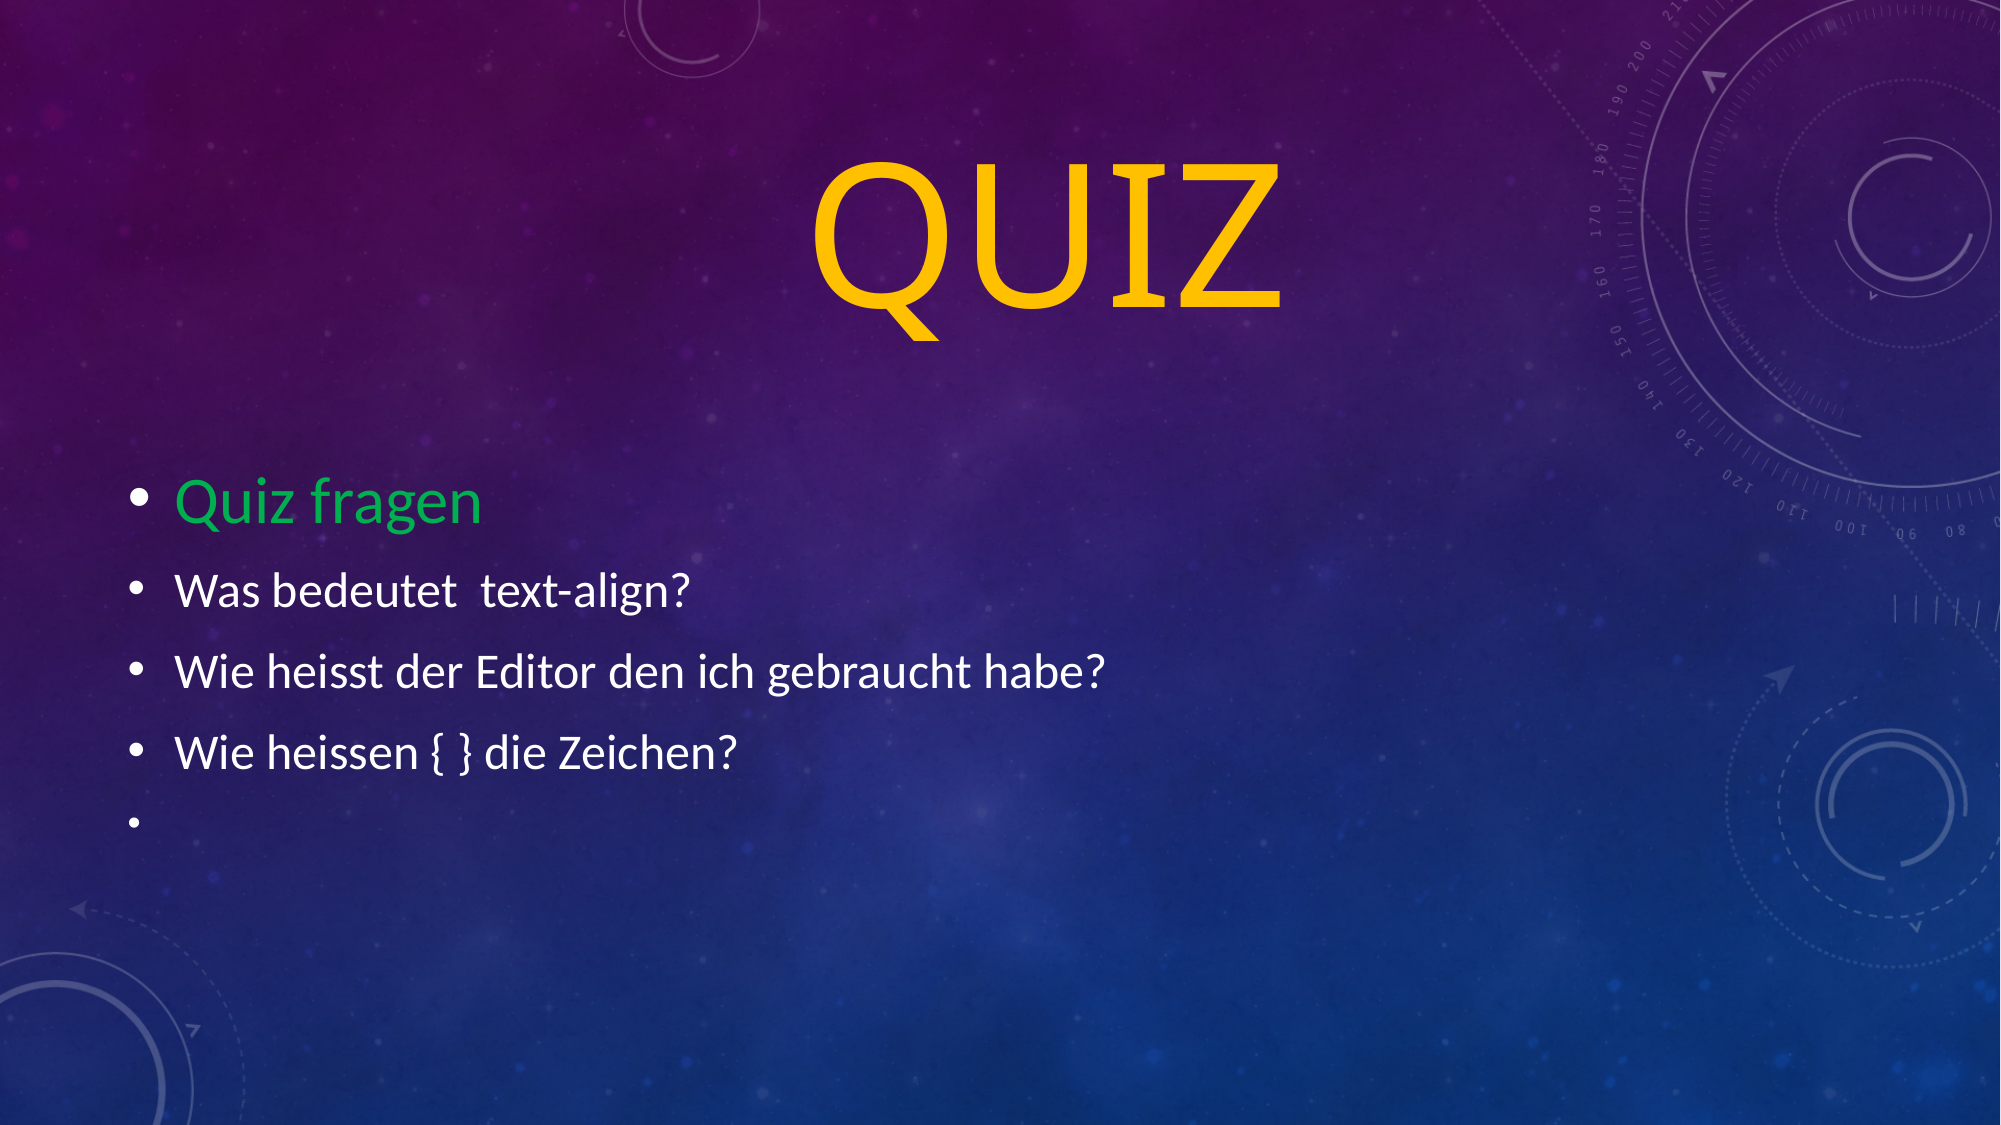

# Quiz
Quiz fragen
Was bedeutet text-align?
Wie heisst der Editor den ich gebraucht habe?
Wie heissen { } die Zeichen?